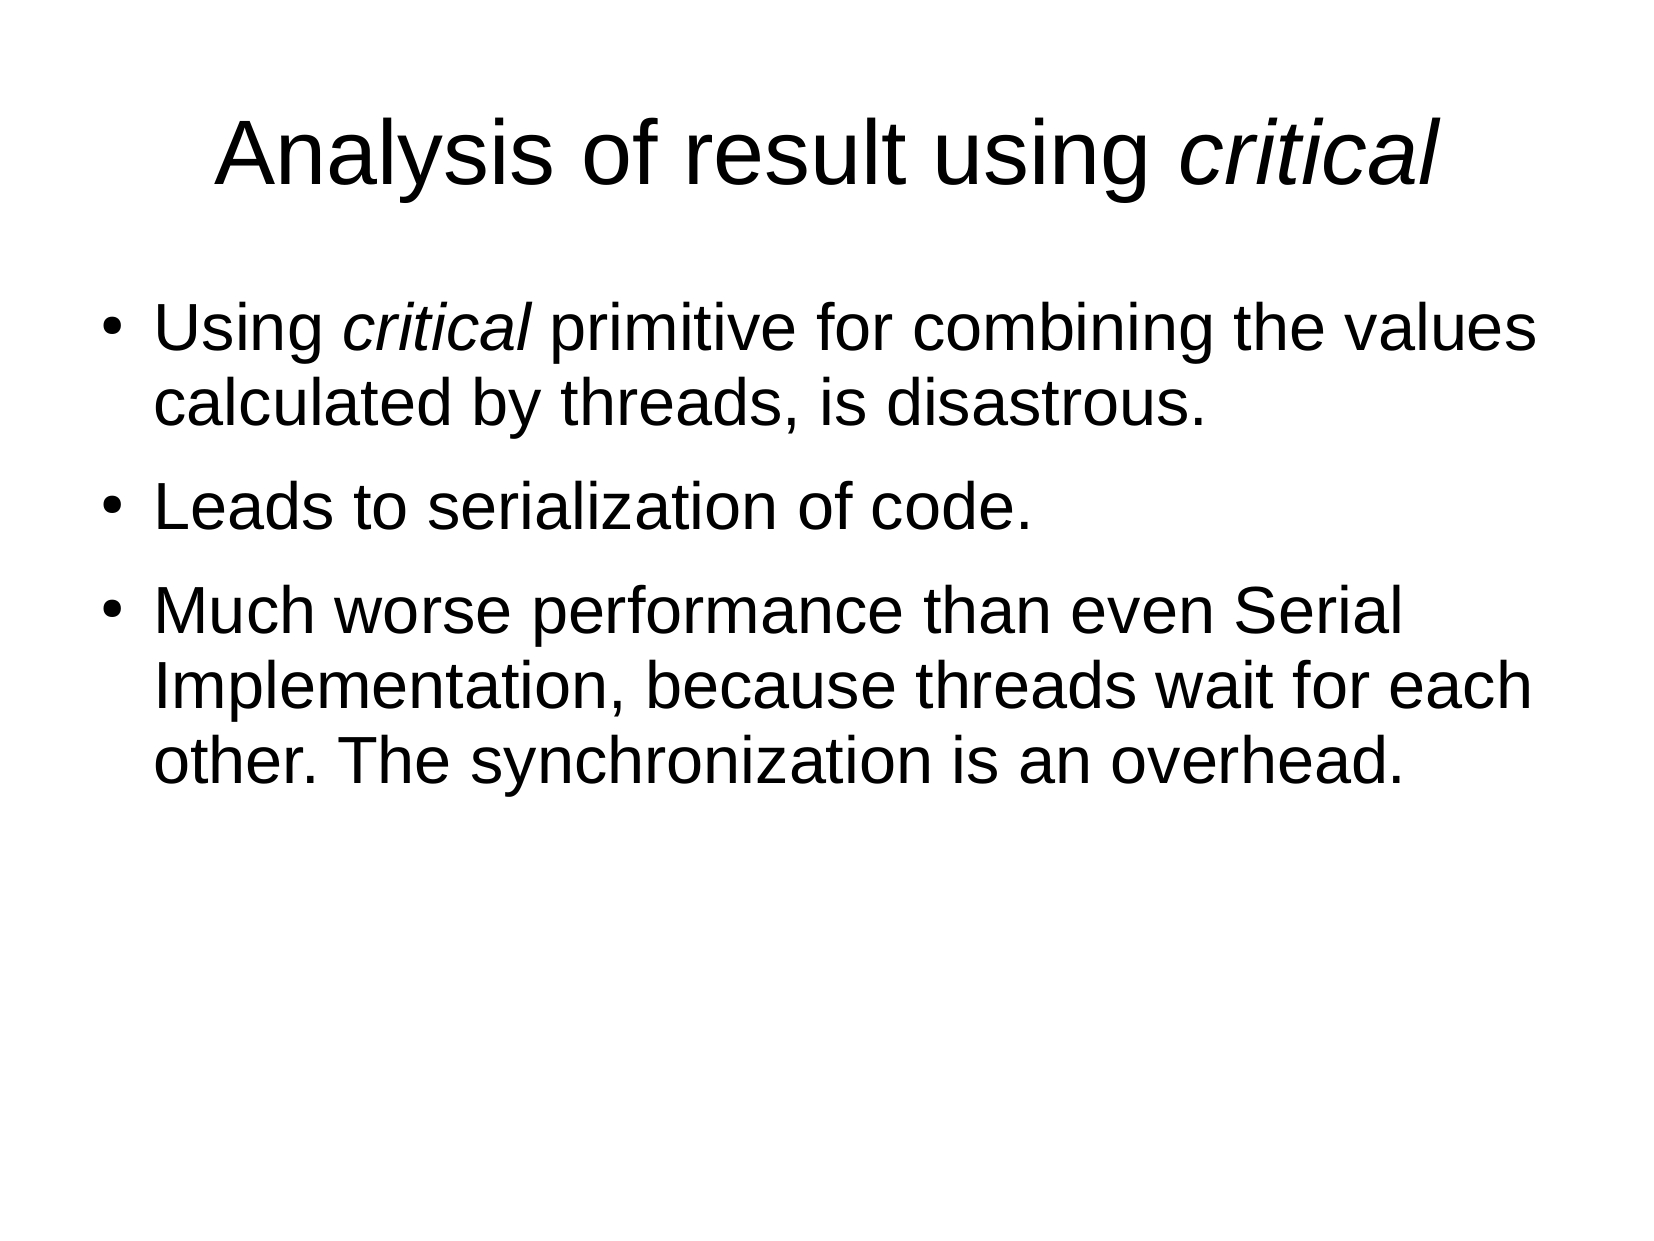

# Analysis of result using critical
Using critical primitive for combining the values calculated by threads, is disastrous.
Leads to serialization of code.
Much worse performance than even Serial Implementation, because threads wait for each other. The synchronization is an overhead.